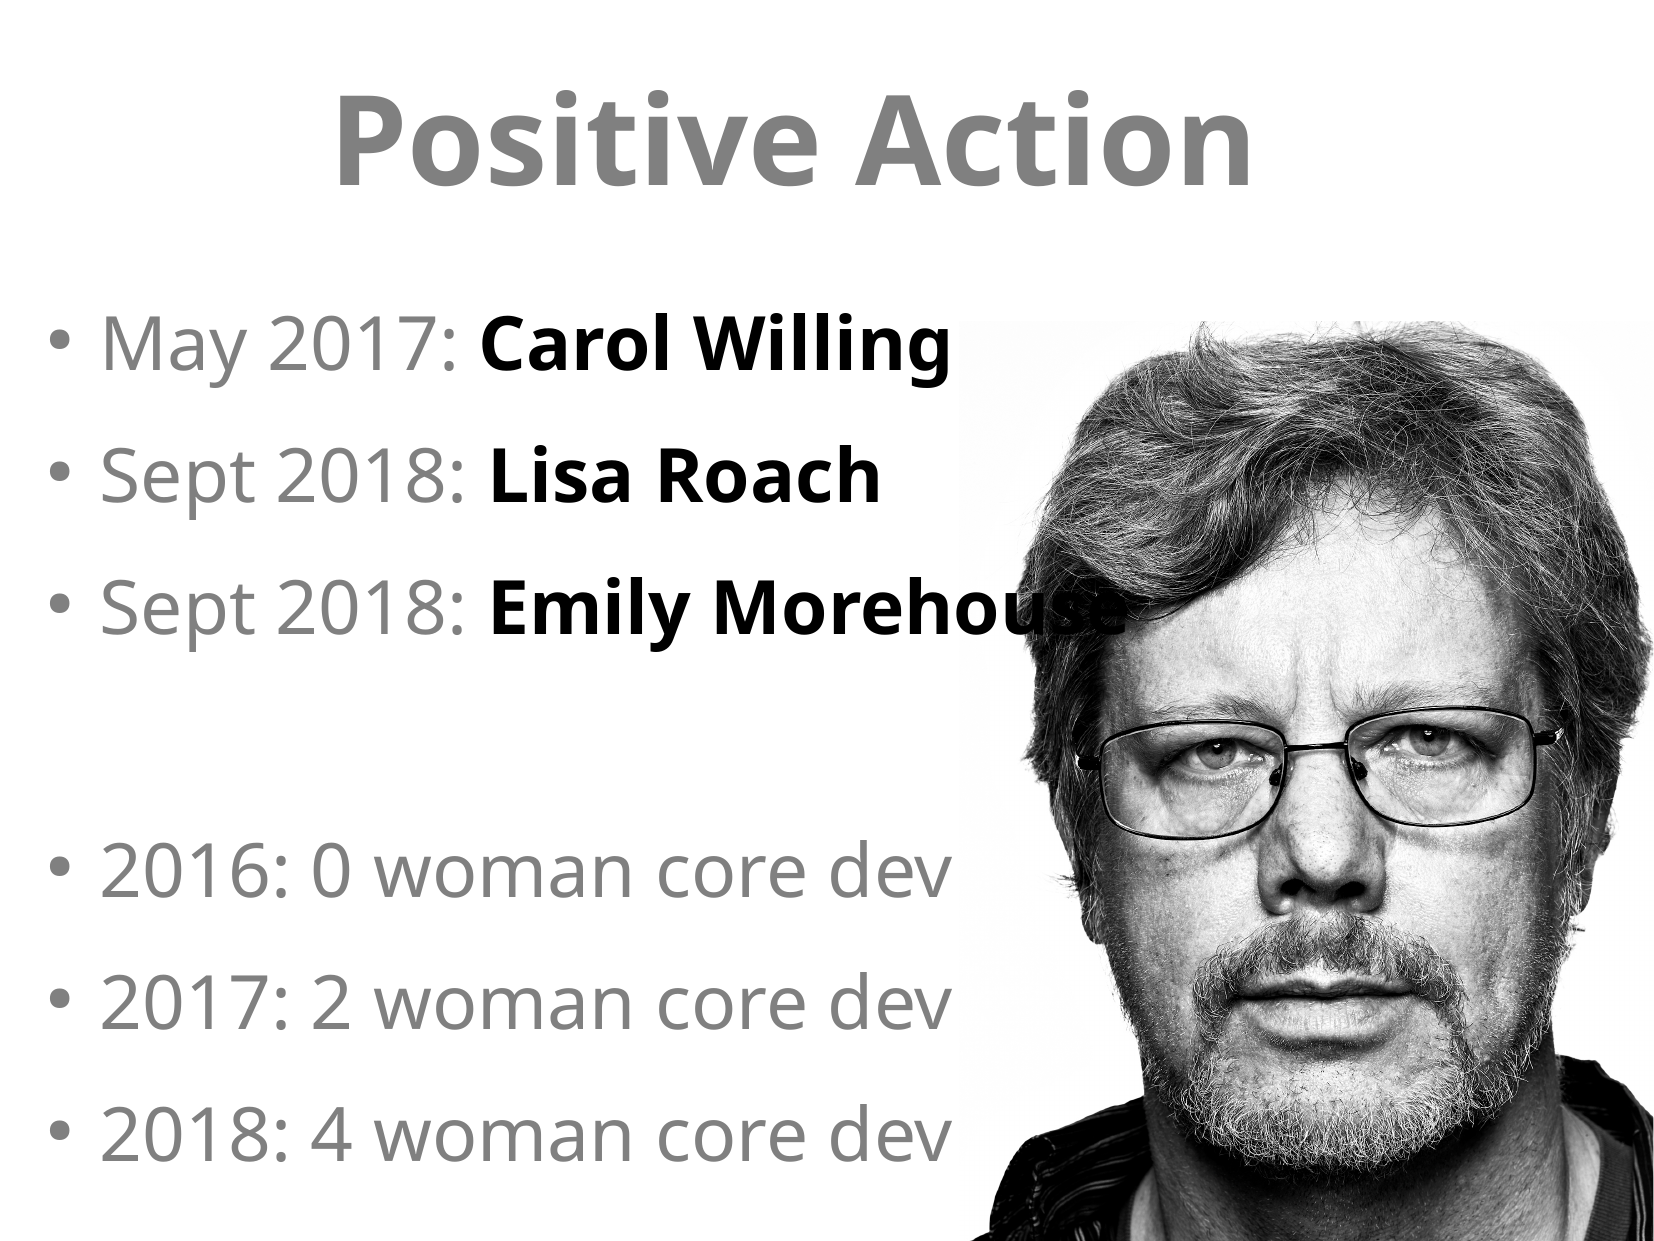

Positive Action
# May 2017: Carol Willing
Sept 2018: Lisa Roach
Sept 2018: Emily Morehouse
2016: 0 woman core dev
2017: 2 woman core dev
2018: 4 woman core dev